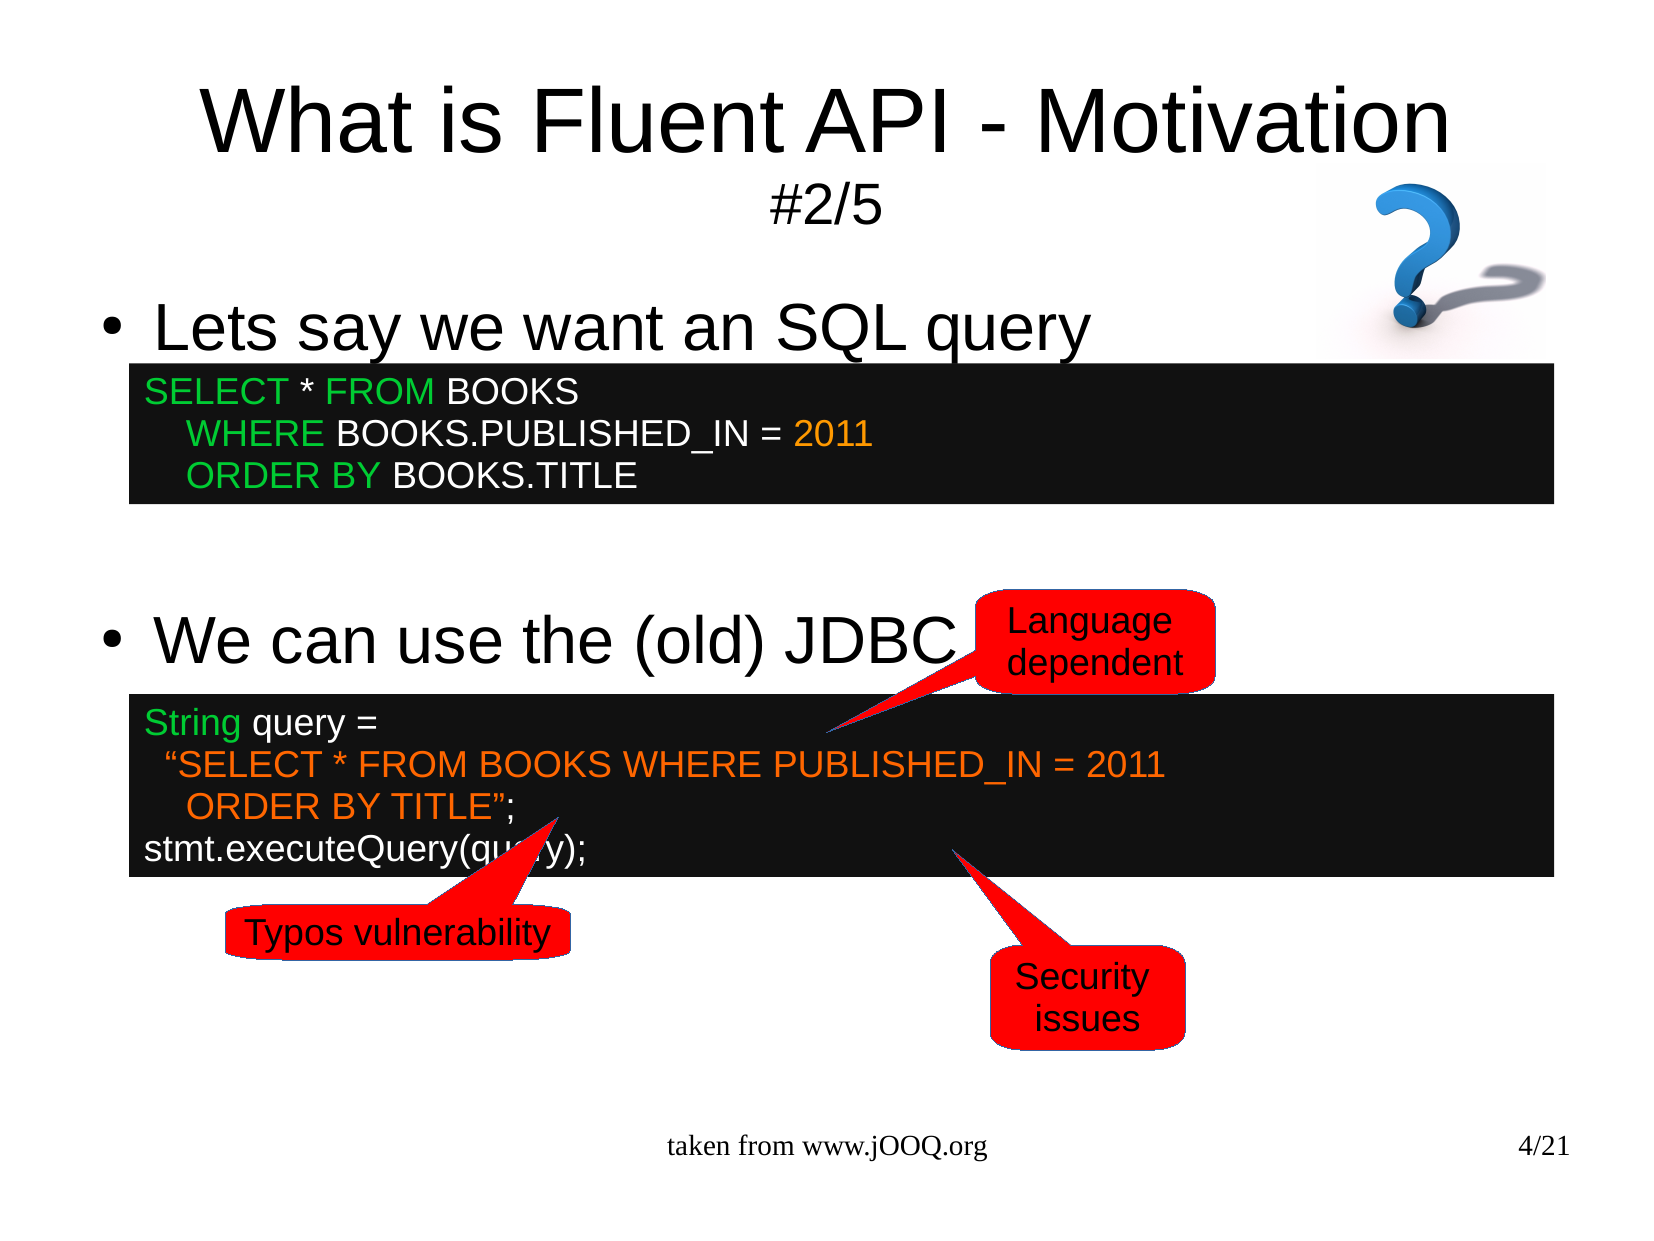

# What is Fluent API - Motivation #2/5
Lets say we want an SQL query
We can use the (old) JDBC
SELECT * FROM BOOKS
 WHERE BOOKS.PUBLISHED_IN = 2011
 ORDER BY BOOKS.TITLE
Language
dependent
String query =
 “SELECT * FROM BOOKS WHERE PUBLISHED_IN = 2011
 ORDER BY TITLE”;
stmt.executeQuery(query);
Typos vulnerability
Security
issues
taken from www.jOOQ.org
4